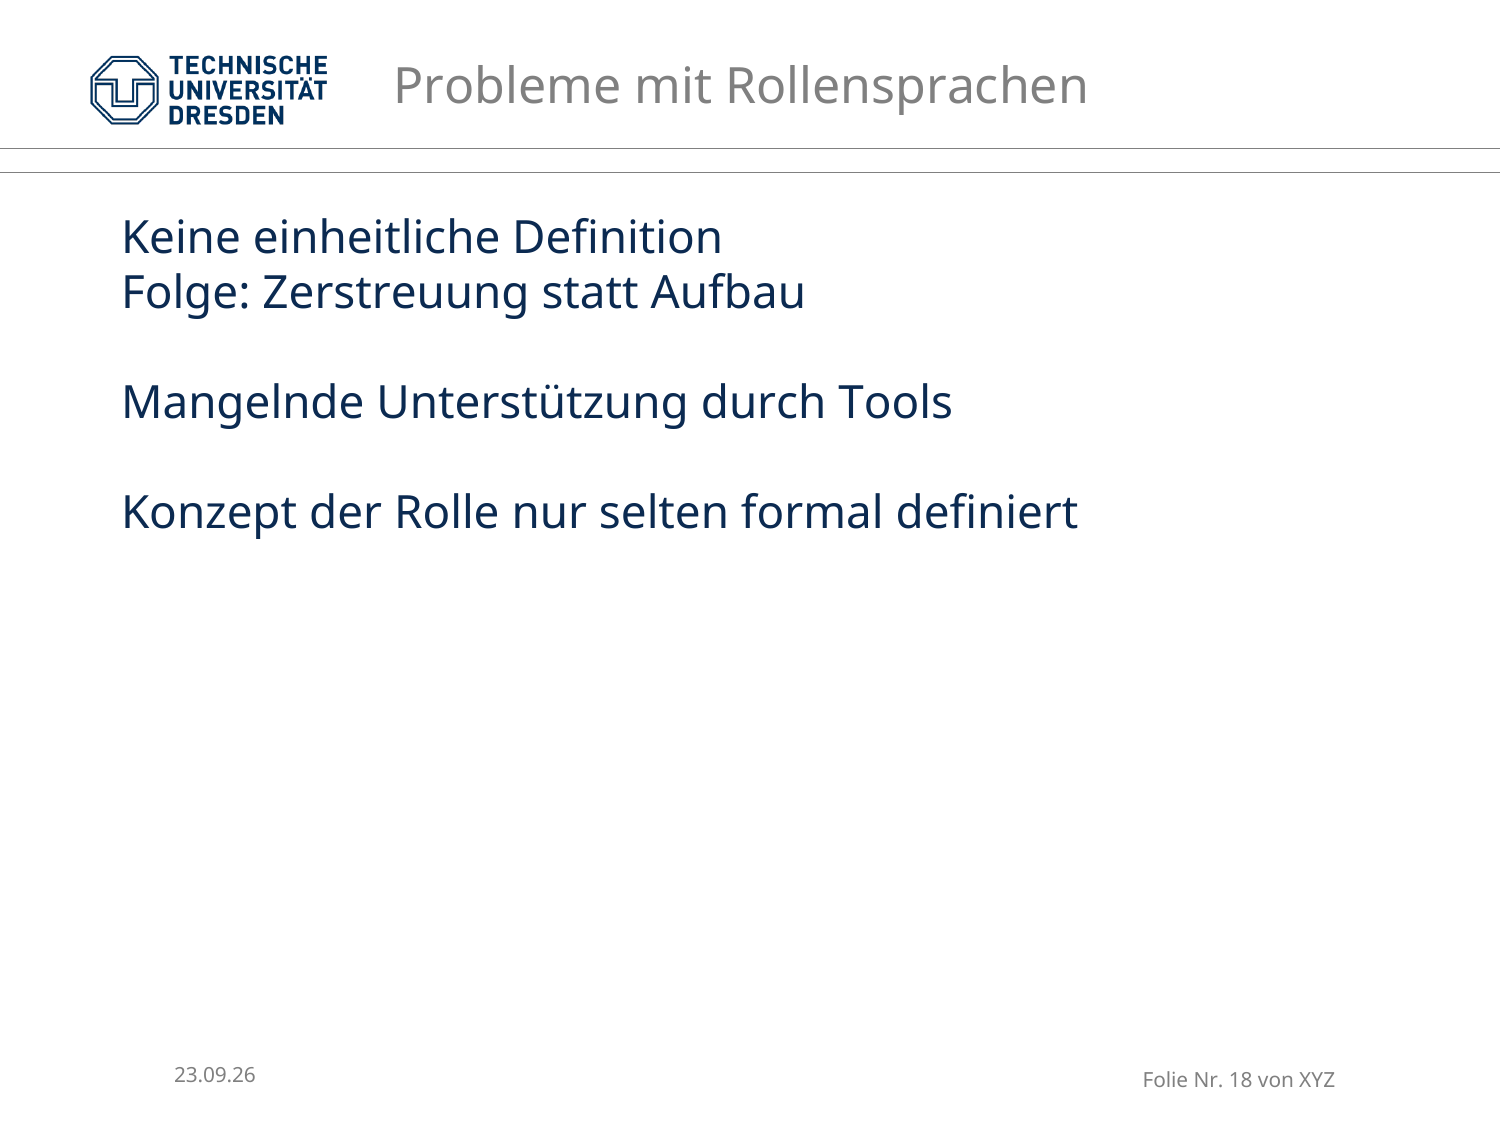

# Probleme mit Rollensprachen
Keine einheitliche Definition
Folge: Zerstreuung statt Aufbau
Mangelnde Unterstützung durch Tools
Konzept der Rolle nur selten formal definiert